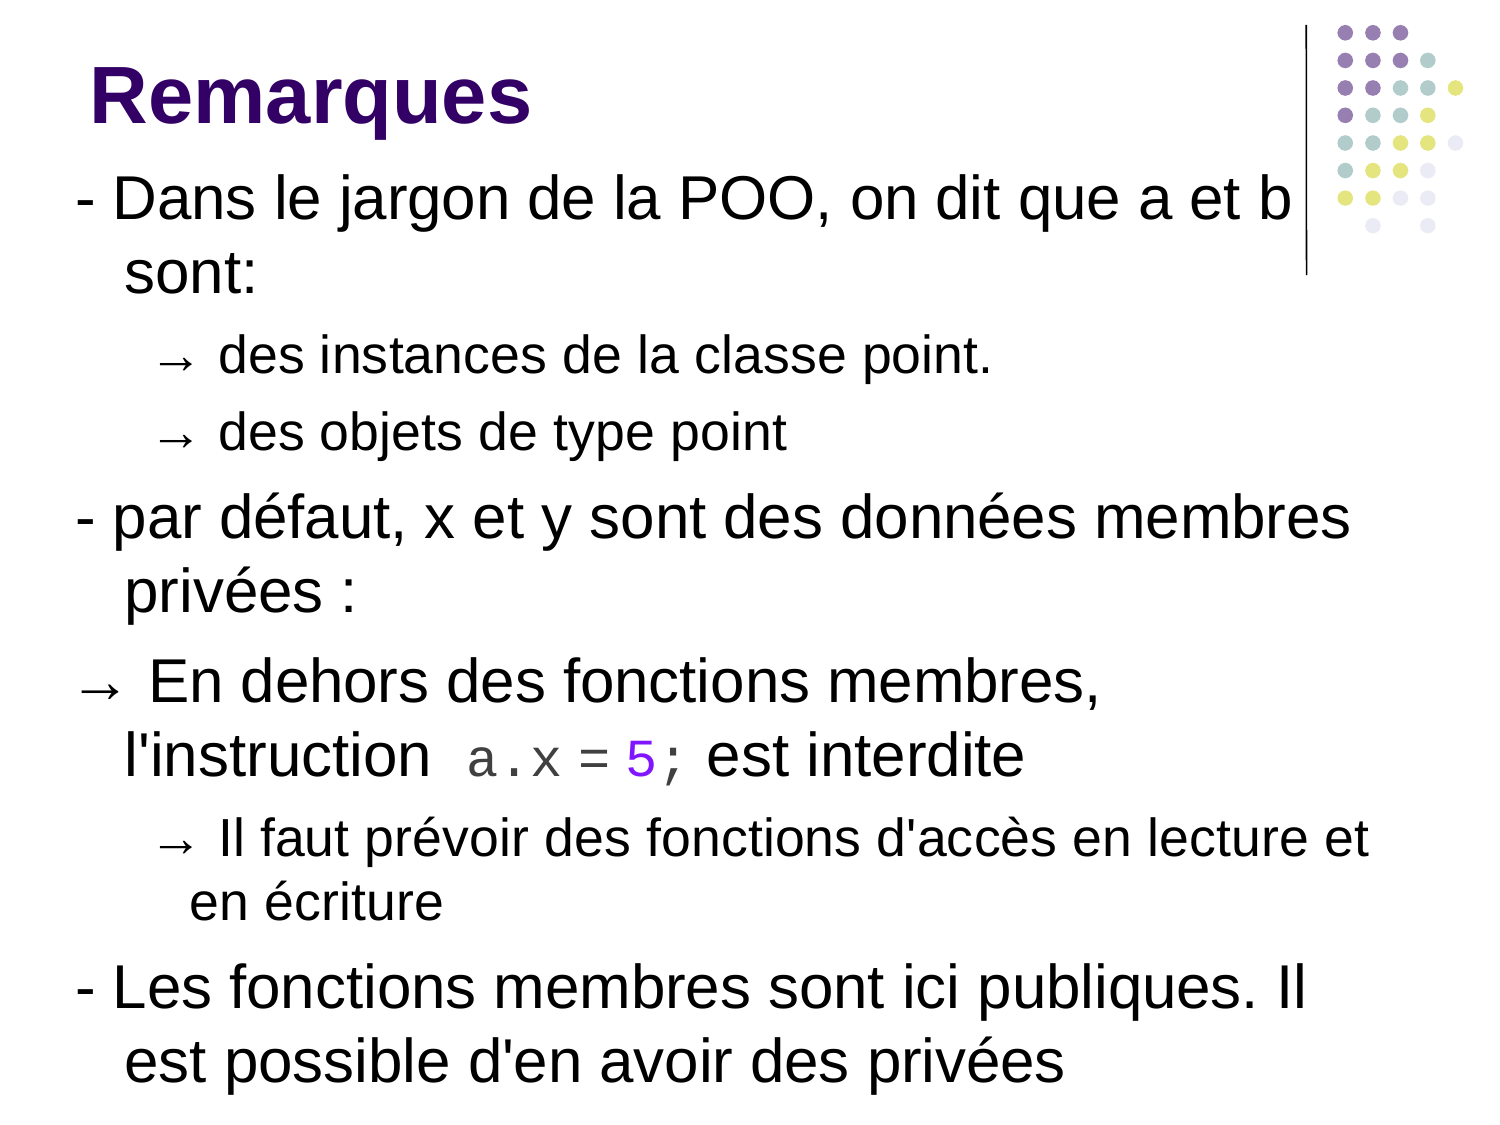

# Remarques
- Dans le jargon de la POO, on dit que a et b sont:
→ des instances de la classe point.
→ des objets de type point
- par défaut, x et y sont des données membres privées :
→ En dehors des fonctions membres, l'instruction a.x = 5; est interdite
→ Il faut prévoir des fonctions d'accès en lecture et en écriture
- Les fonctions membres sont ici publiques. Il est possible d'en avoir des privées